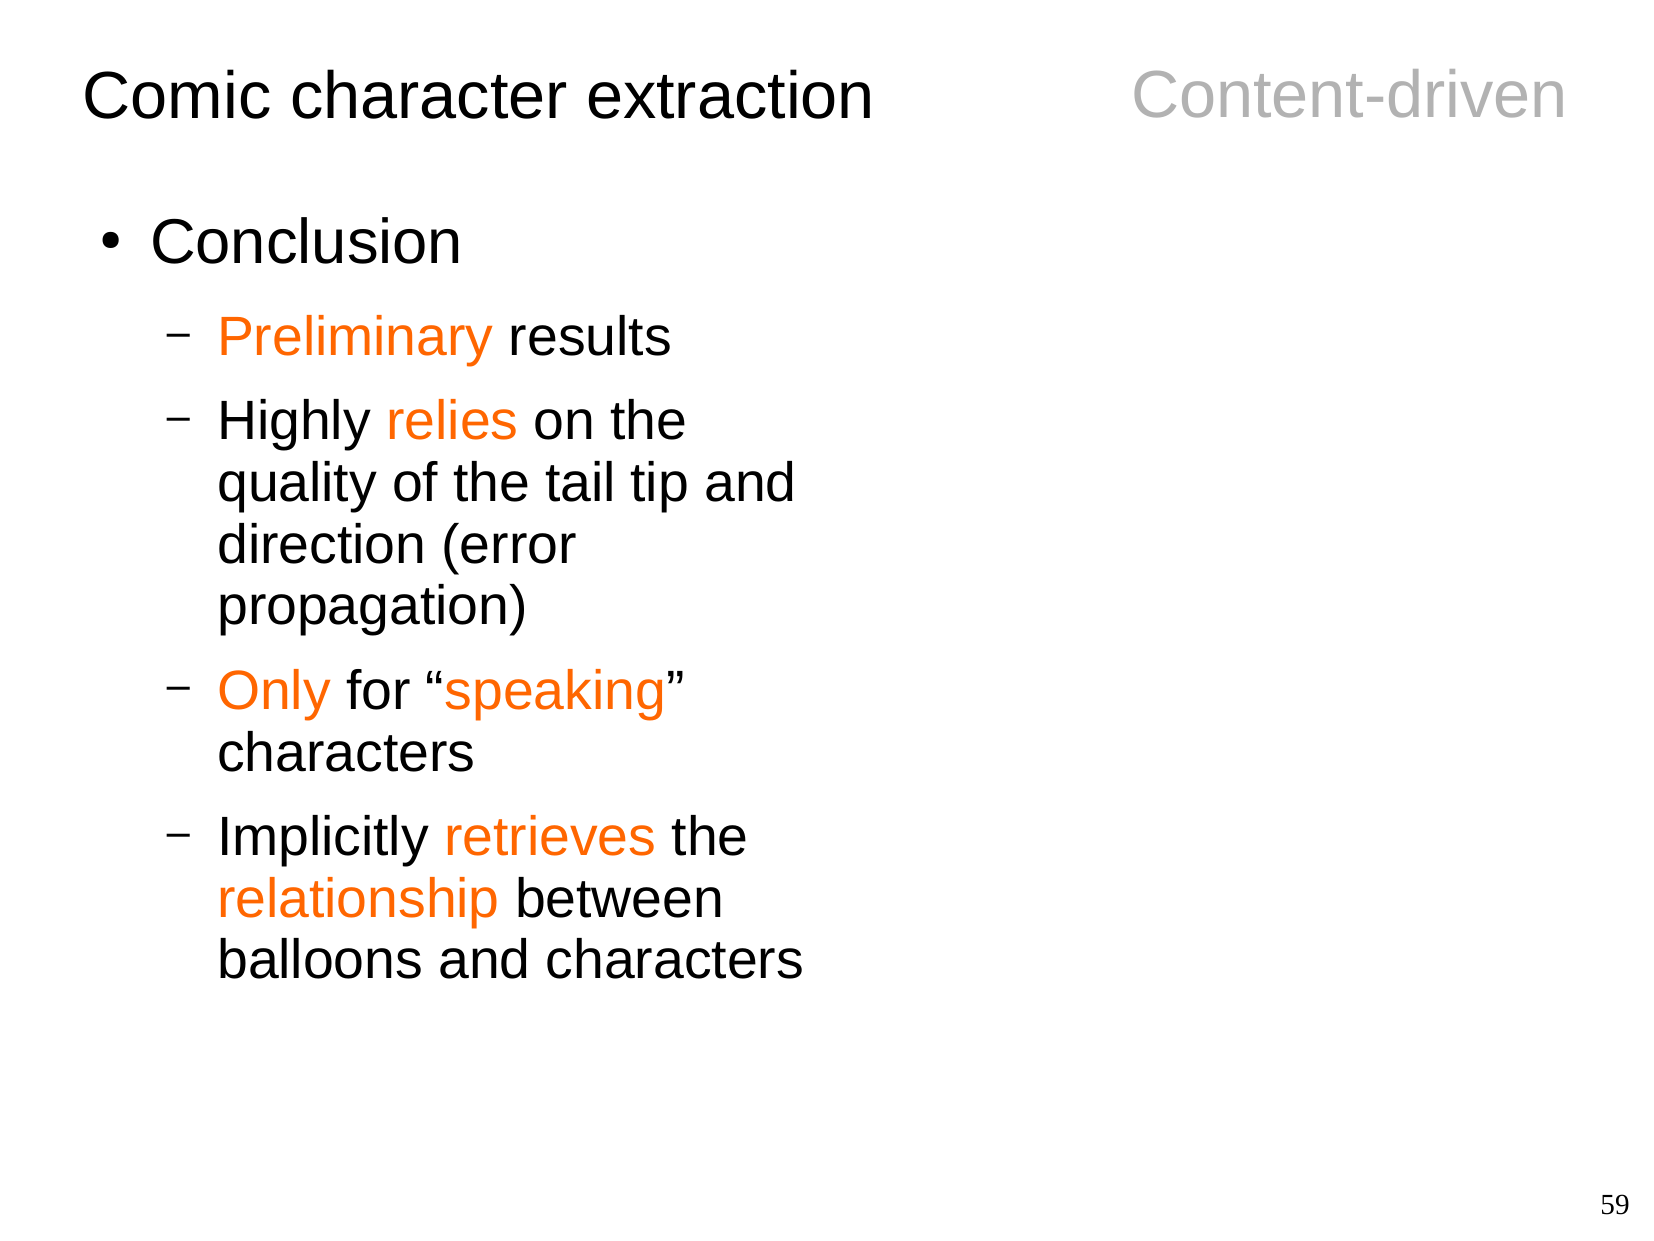

# Comic character extraction
Conclusion
Preliminary results
Highly relies on the quality of the tail tip and direction (error propagation)
Only for “speaking” characters
Implicitly retrieves the relationship between balloons and characters
59